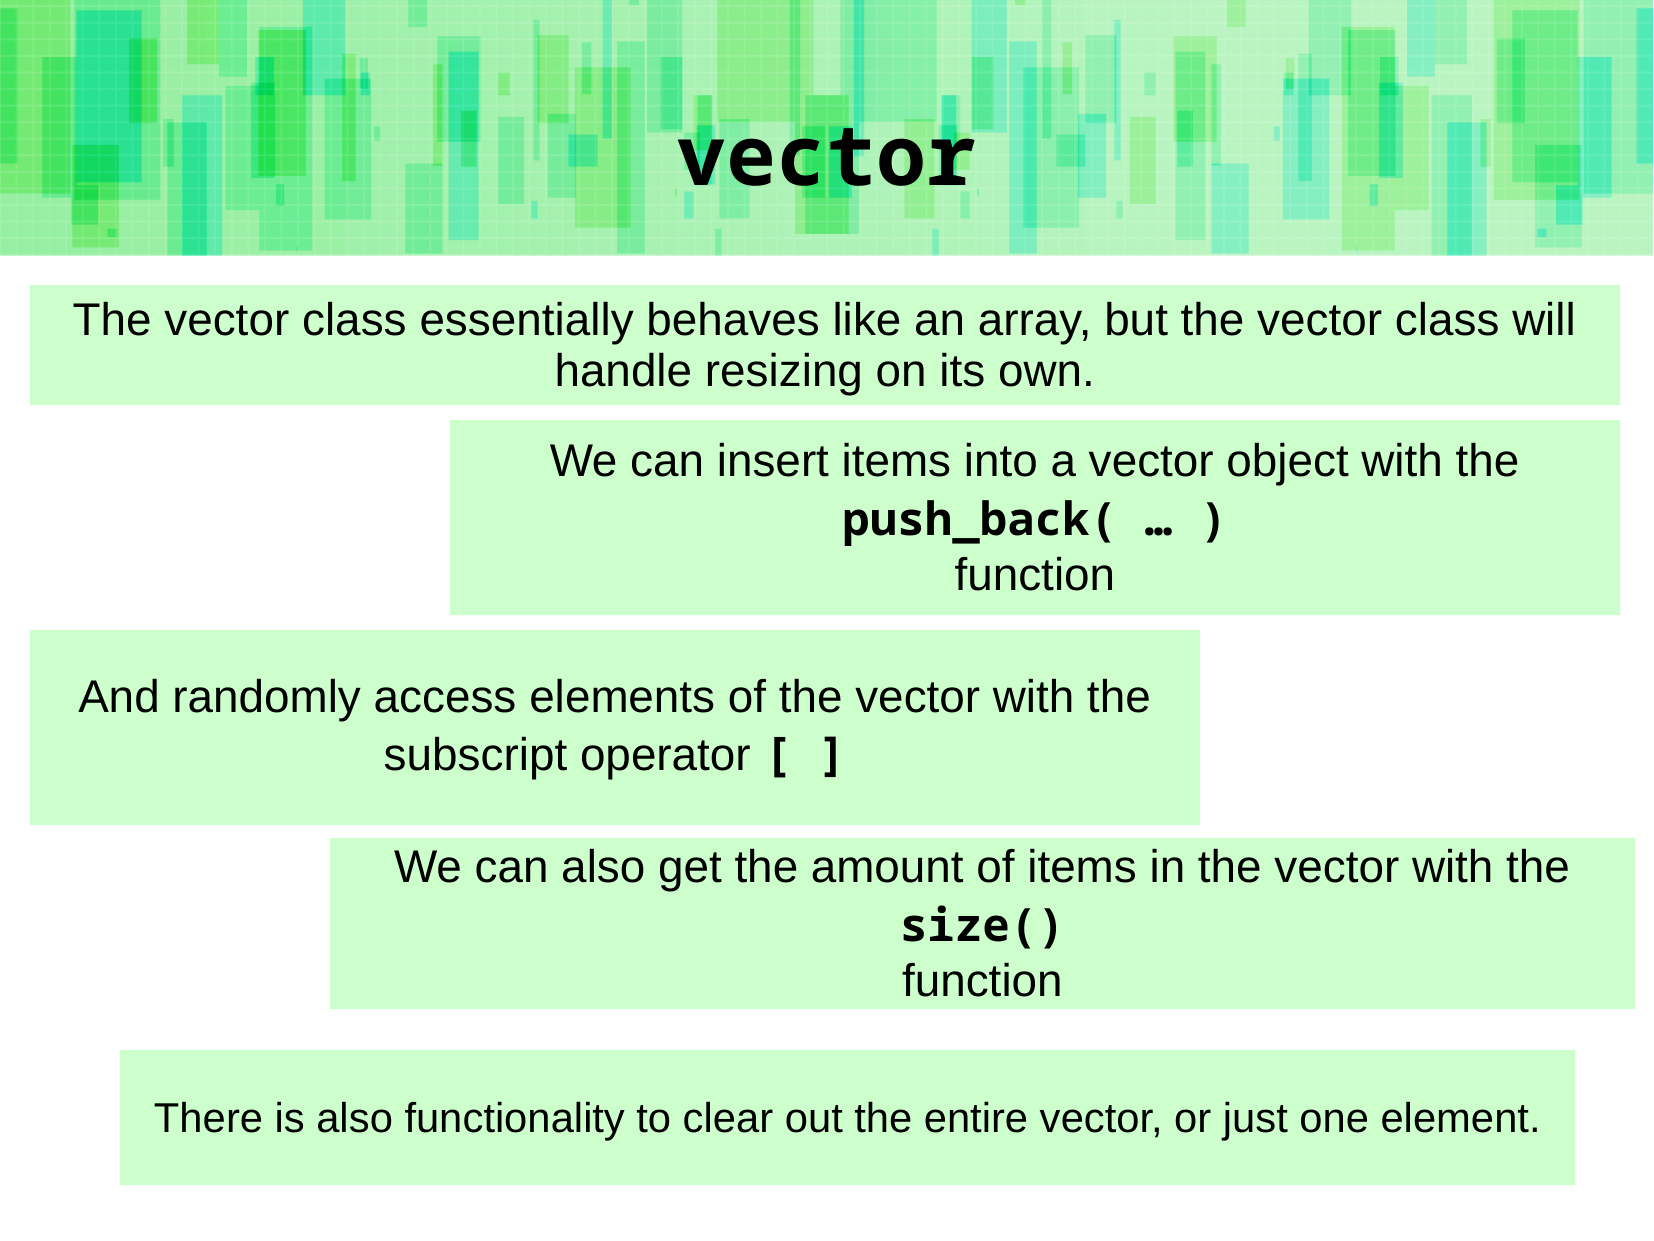

# vector
The vector class essentially behaves like an array, but the vector class will handle resizing on its own.
We can insert items into a vector object with the
push_back( … )
function
And randomly access elements of the vector with the subscript operator [ ]
We can also get the amount of items in the vector with the
size()
function
There is also functionality to clear out the entire vector, or just one element.